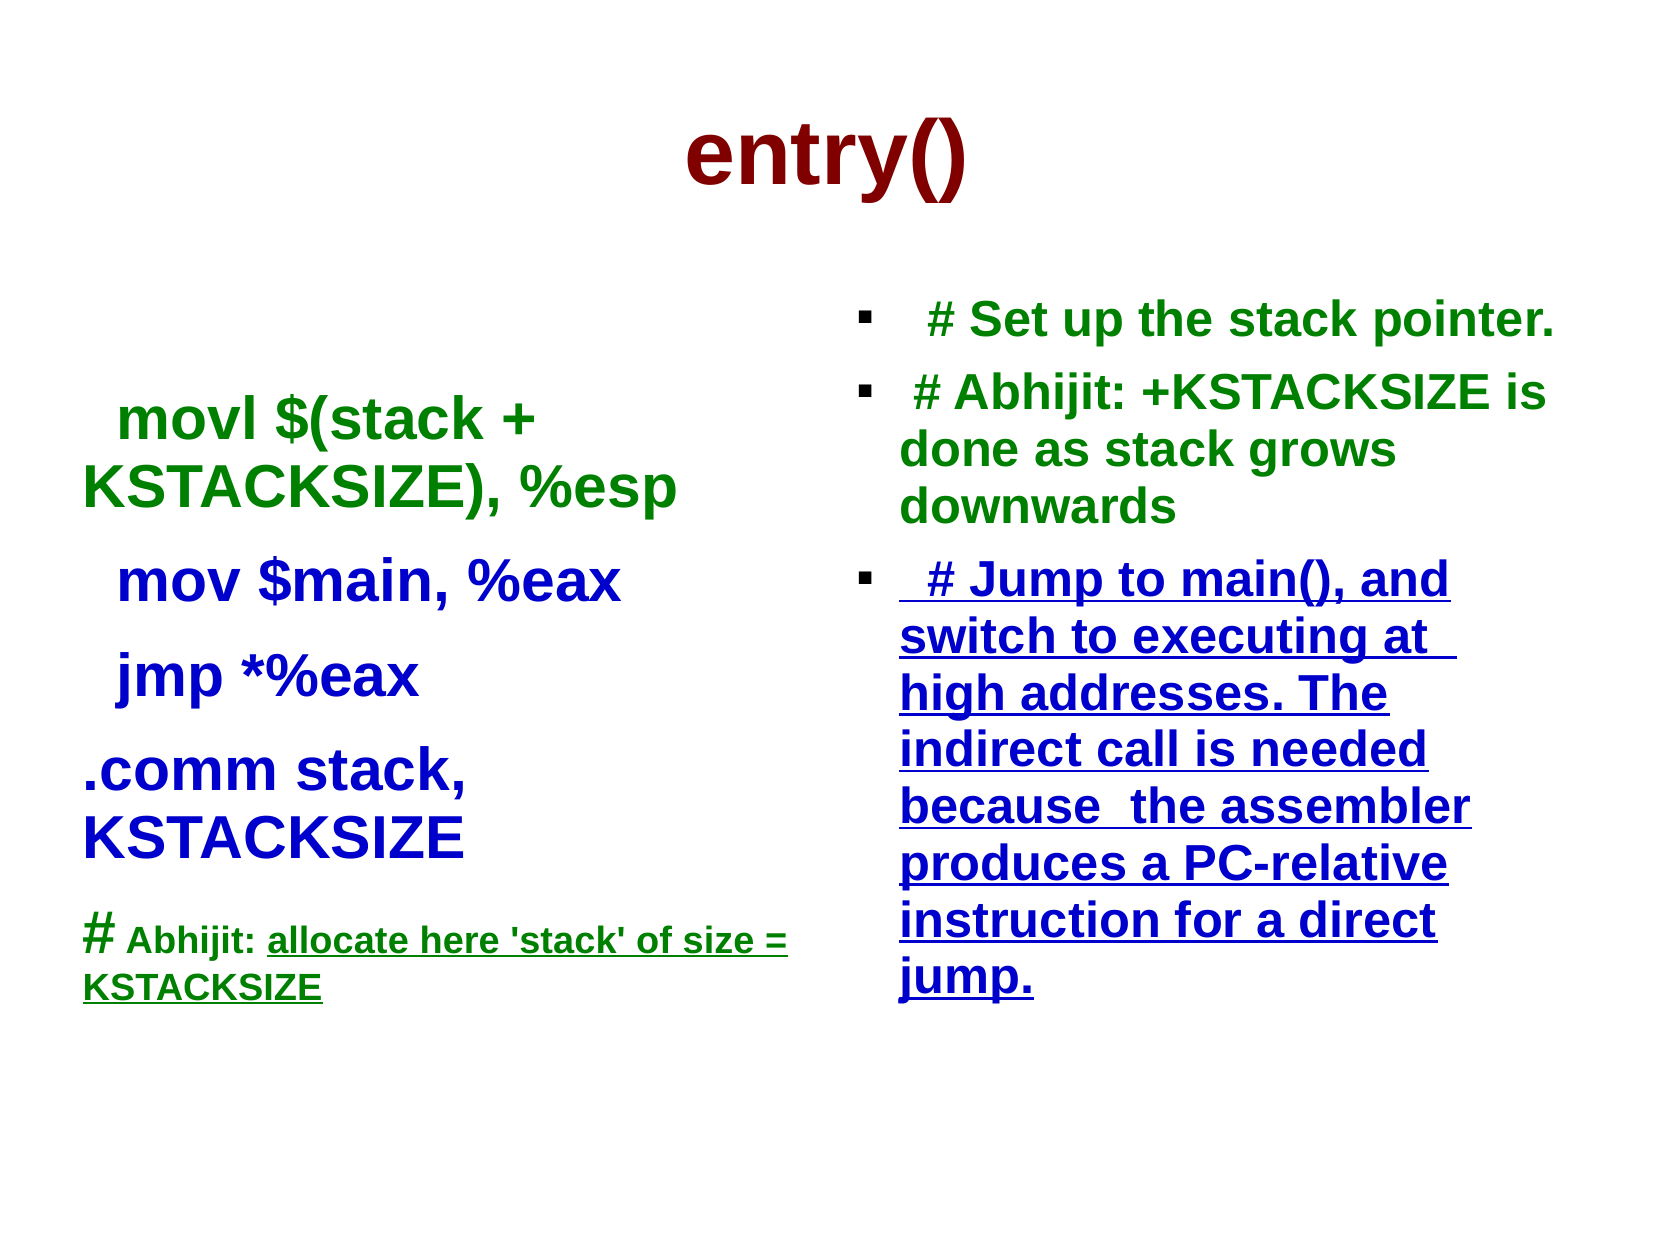

# entry()
 movl $(stack + KSTACKSIZE), %esp
 mov $main, %eax
 jmp *%eax
.comm stack, KSTACKSIZE
# Abhijit: allocate here 'stack' of size = KSTACKSIZE
 # Set up the stack pointer.
 # Abhijit: +KSTACKSIZE is done as stack grows downwards
 # Jump to main(), and switch to executing at high addresses. The indirect call is needed because the assembler produces a PC-relative instruction for a direct jump.